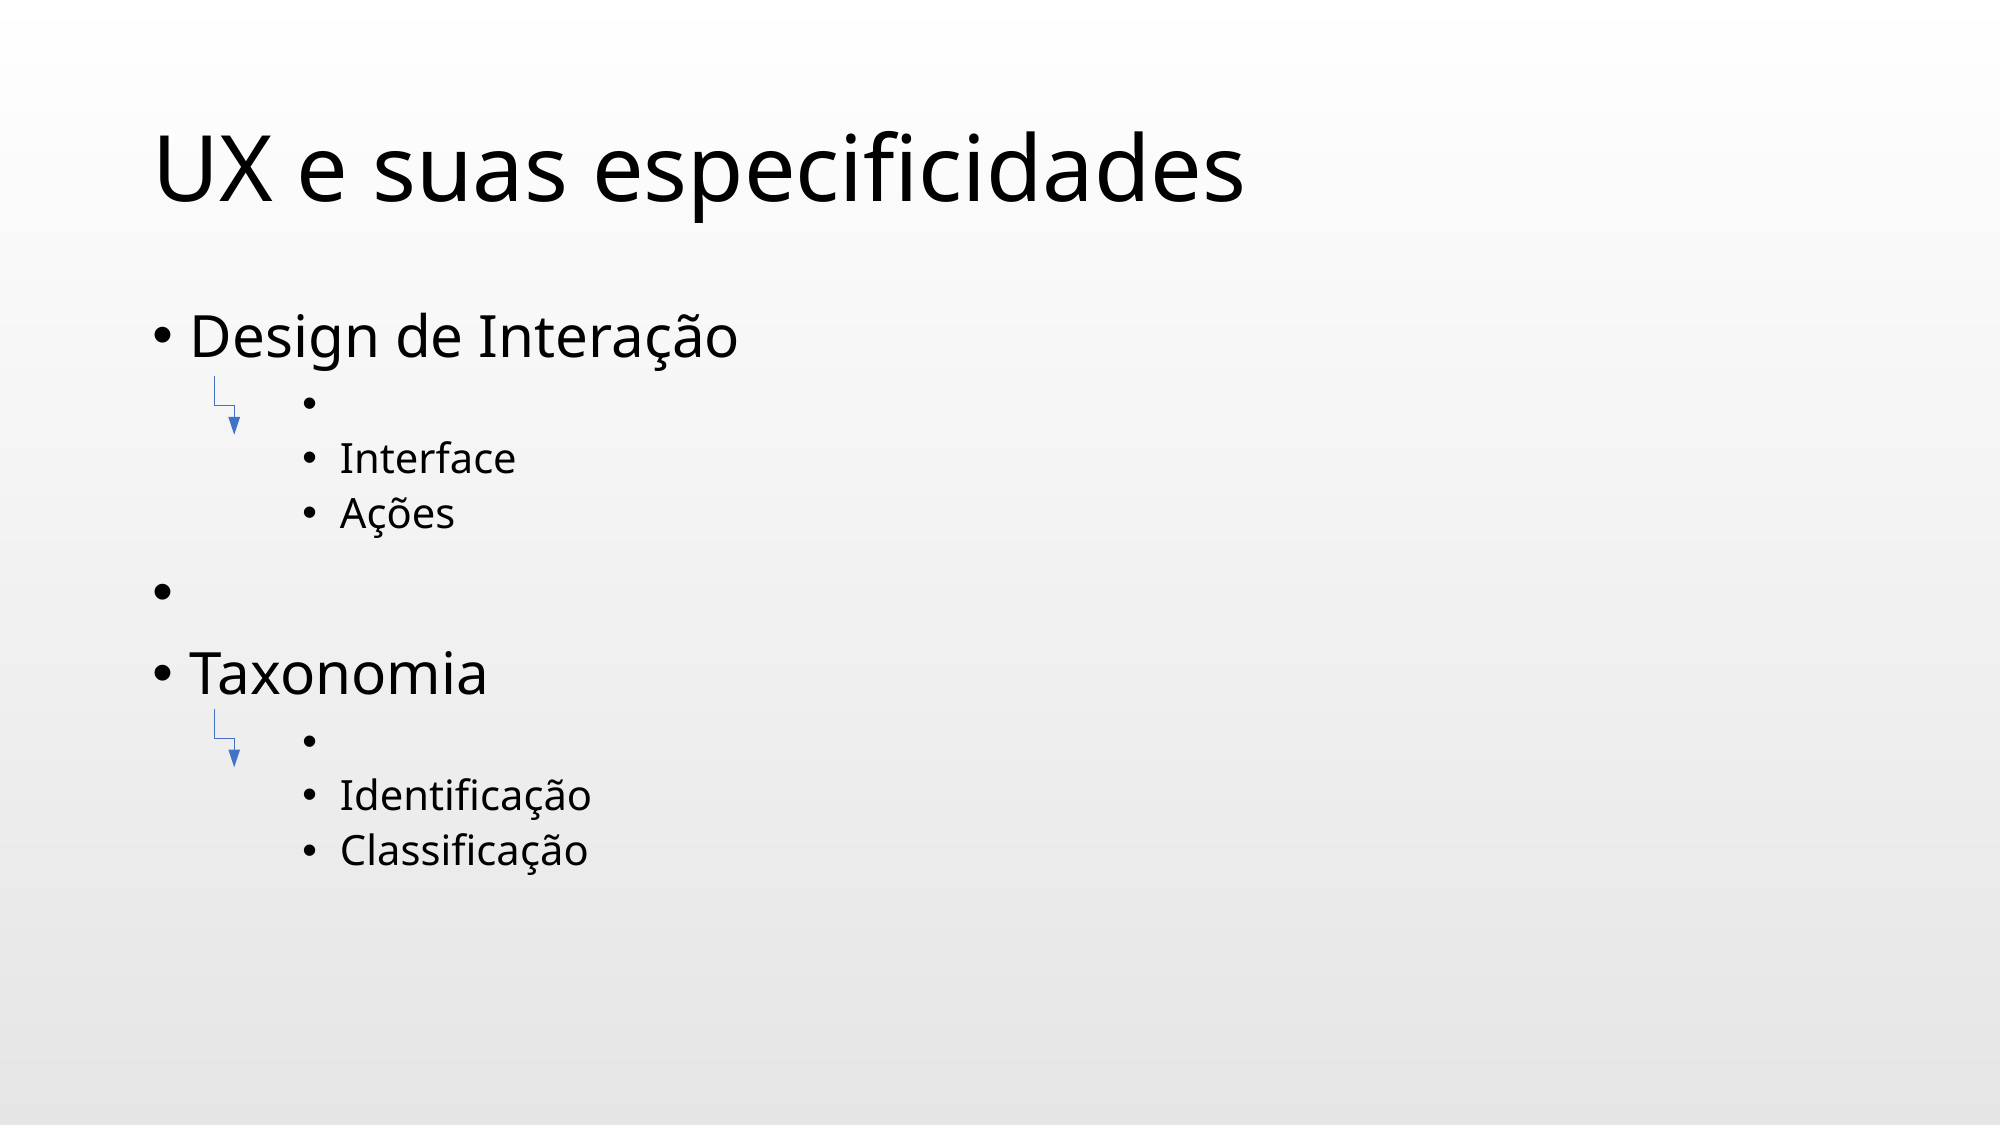

# UX e suas especificidades
Design de Interação
Interface
Ações
Taxonomia
Identificação
Classificação